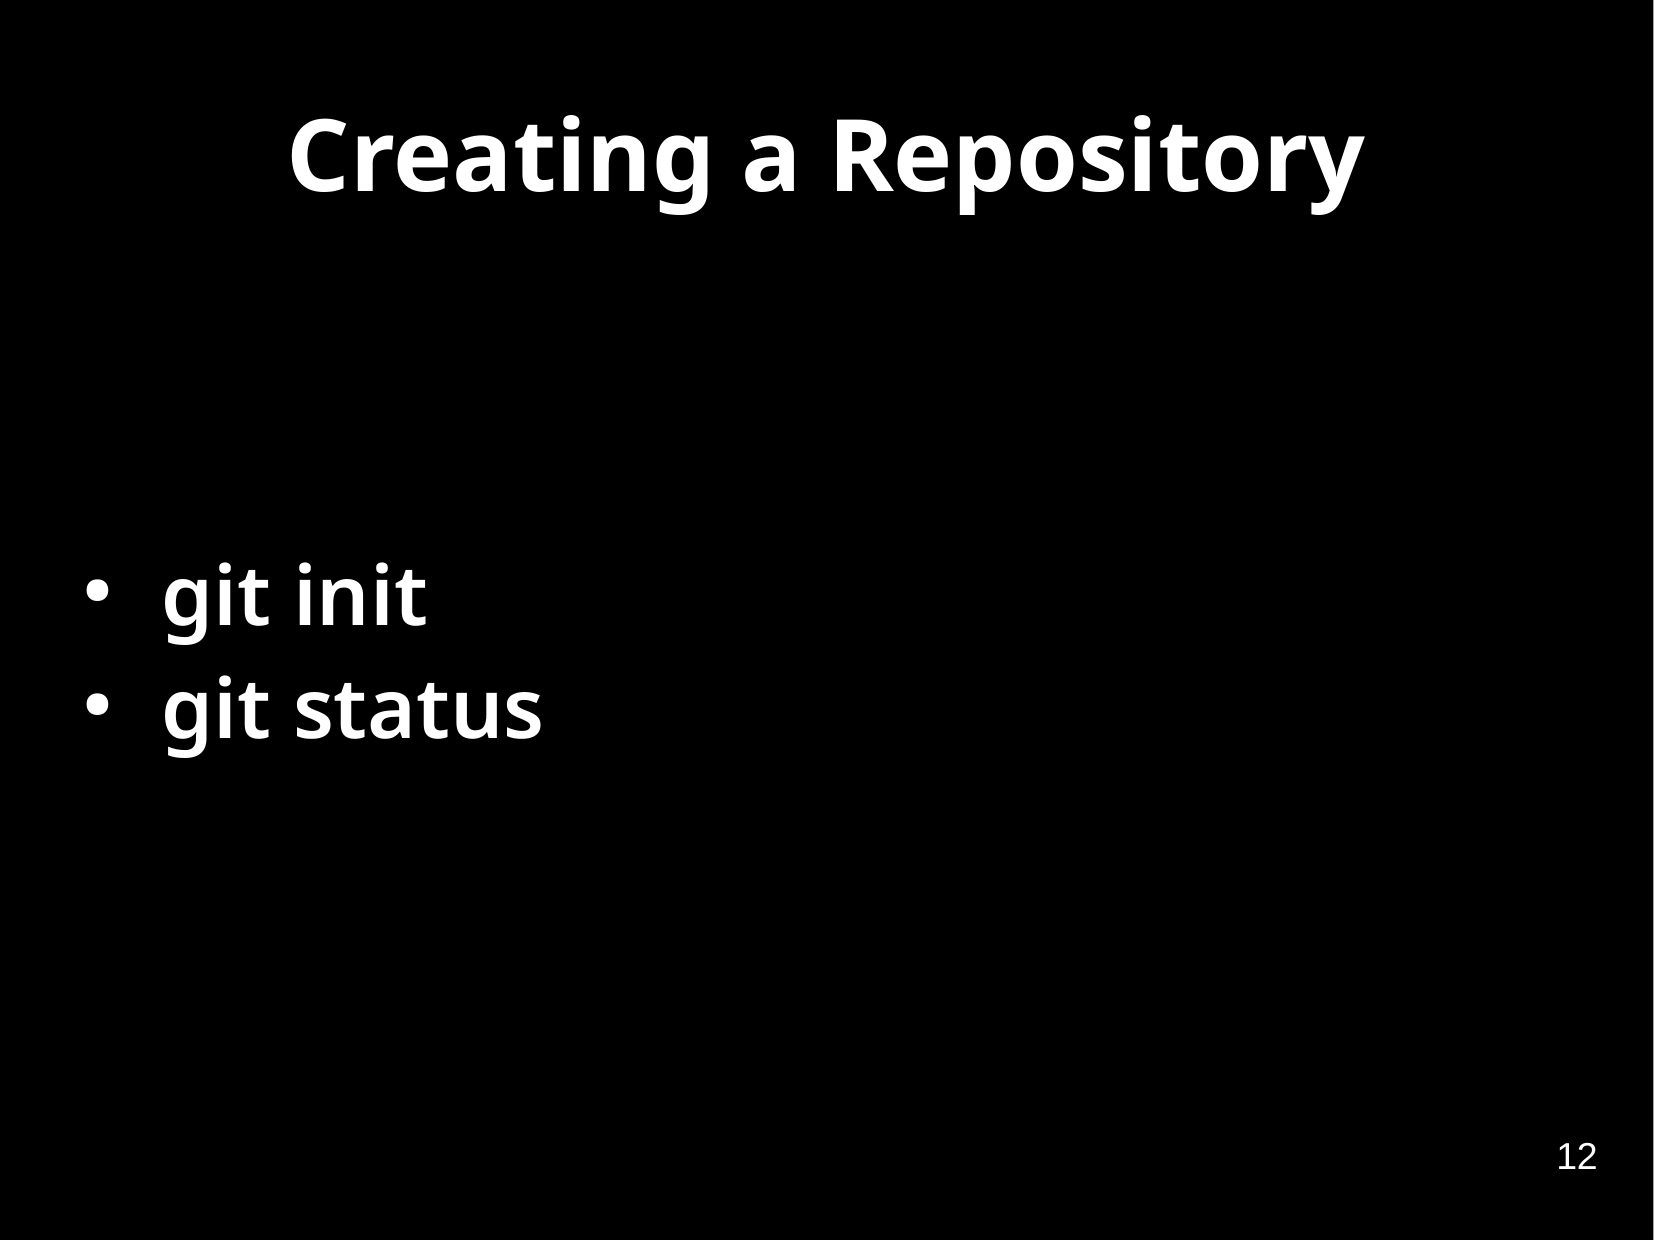

# Creating a Repository
 git init
 git status
12